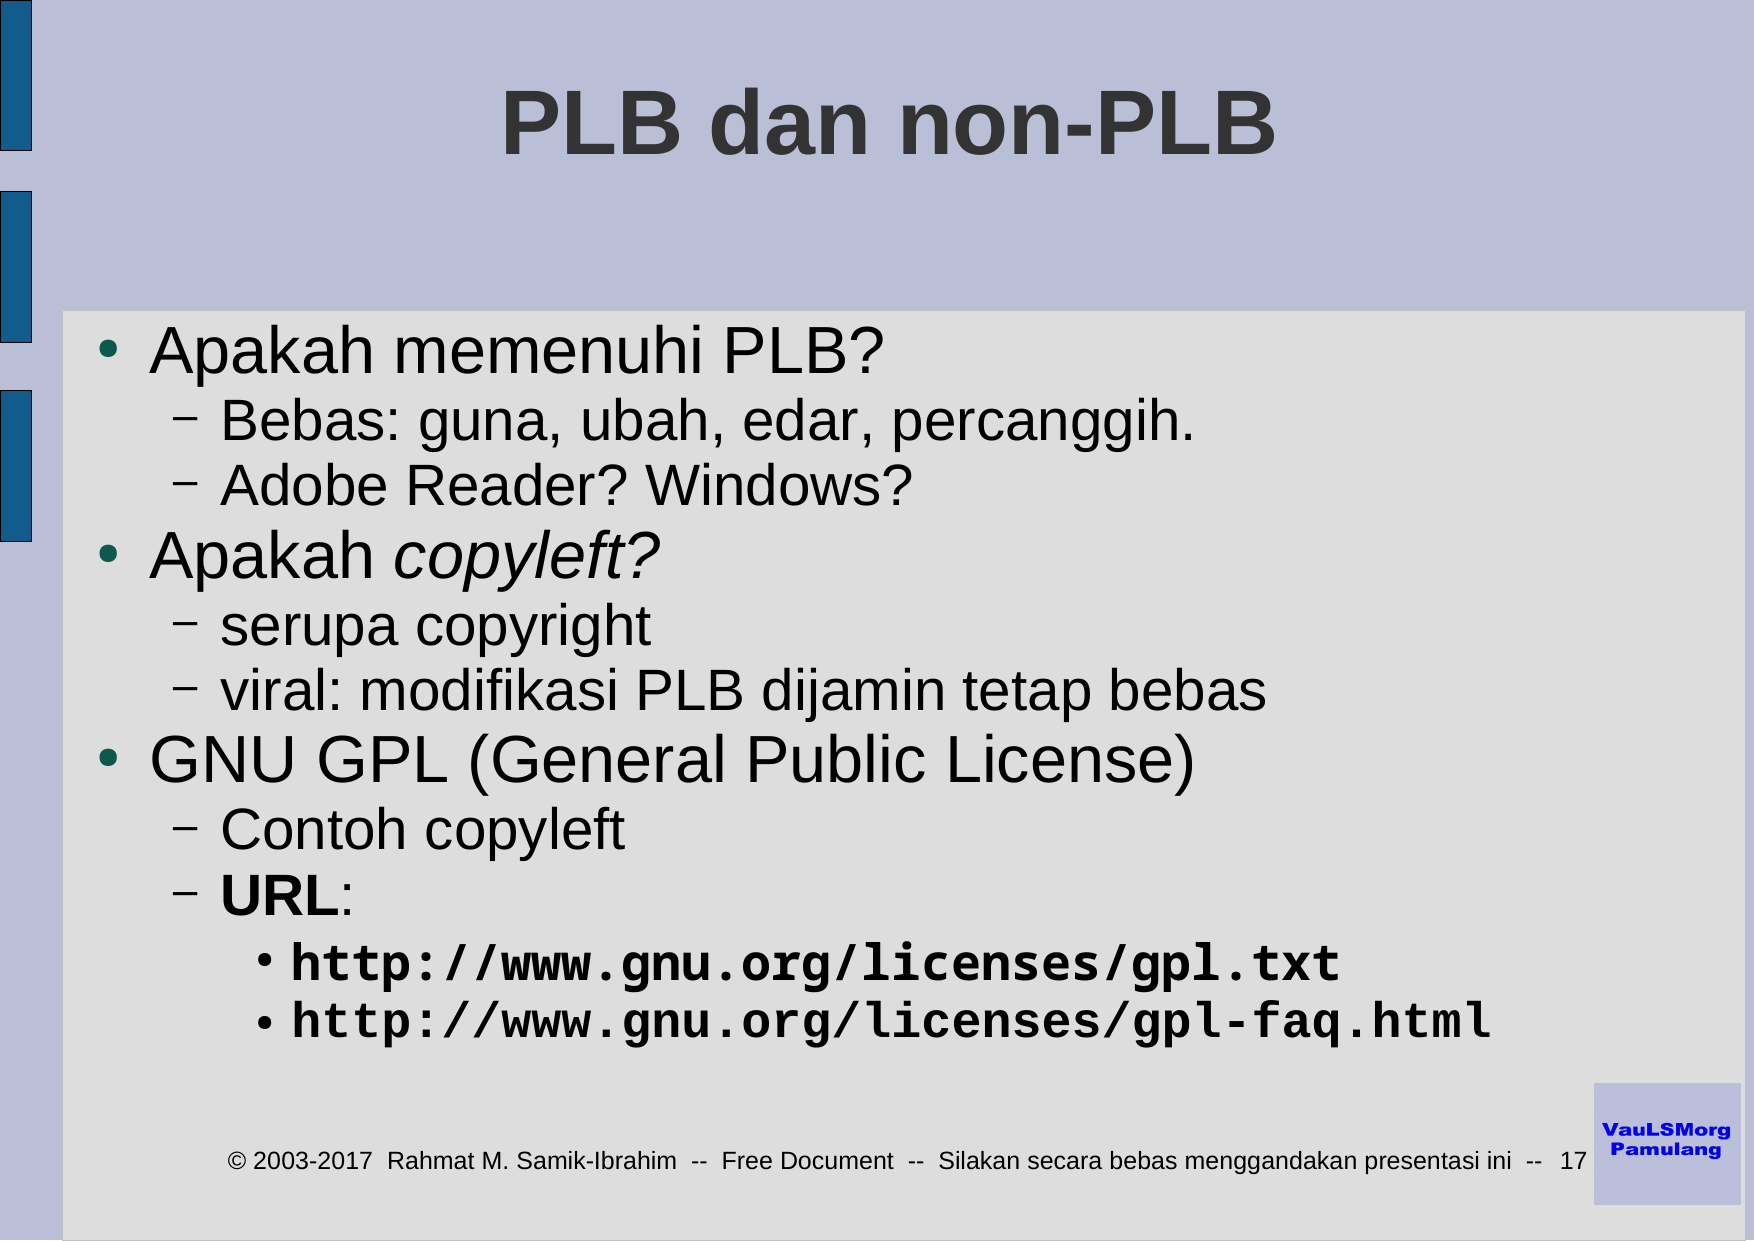

# PLB dan non-PLB
Apakah memenuhi PLB?
Bebas: guna, ubah, edar, percanggih.
Adobe Reader? Windows?
Apakah copyleft?
serupa copyright
viral: modifikasi PLB dijamin tetap bebas
GNU GPL (General Public License)
Contoh copyleft
URL:
http://www.gnu.org/licenses/gpl.txt
http://www.gnu.org/licenses/gpl-faq.html